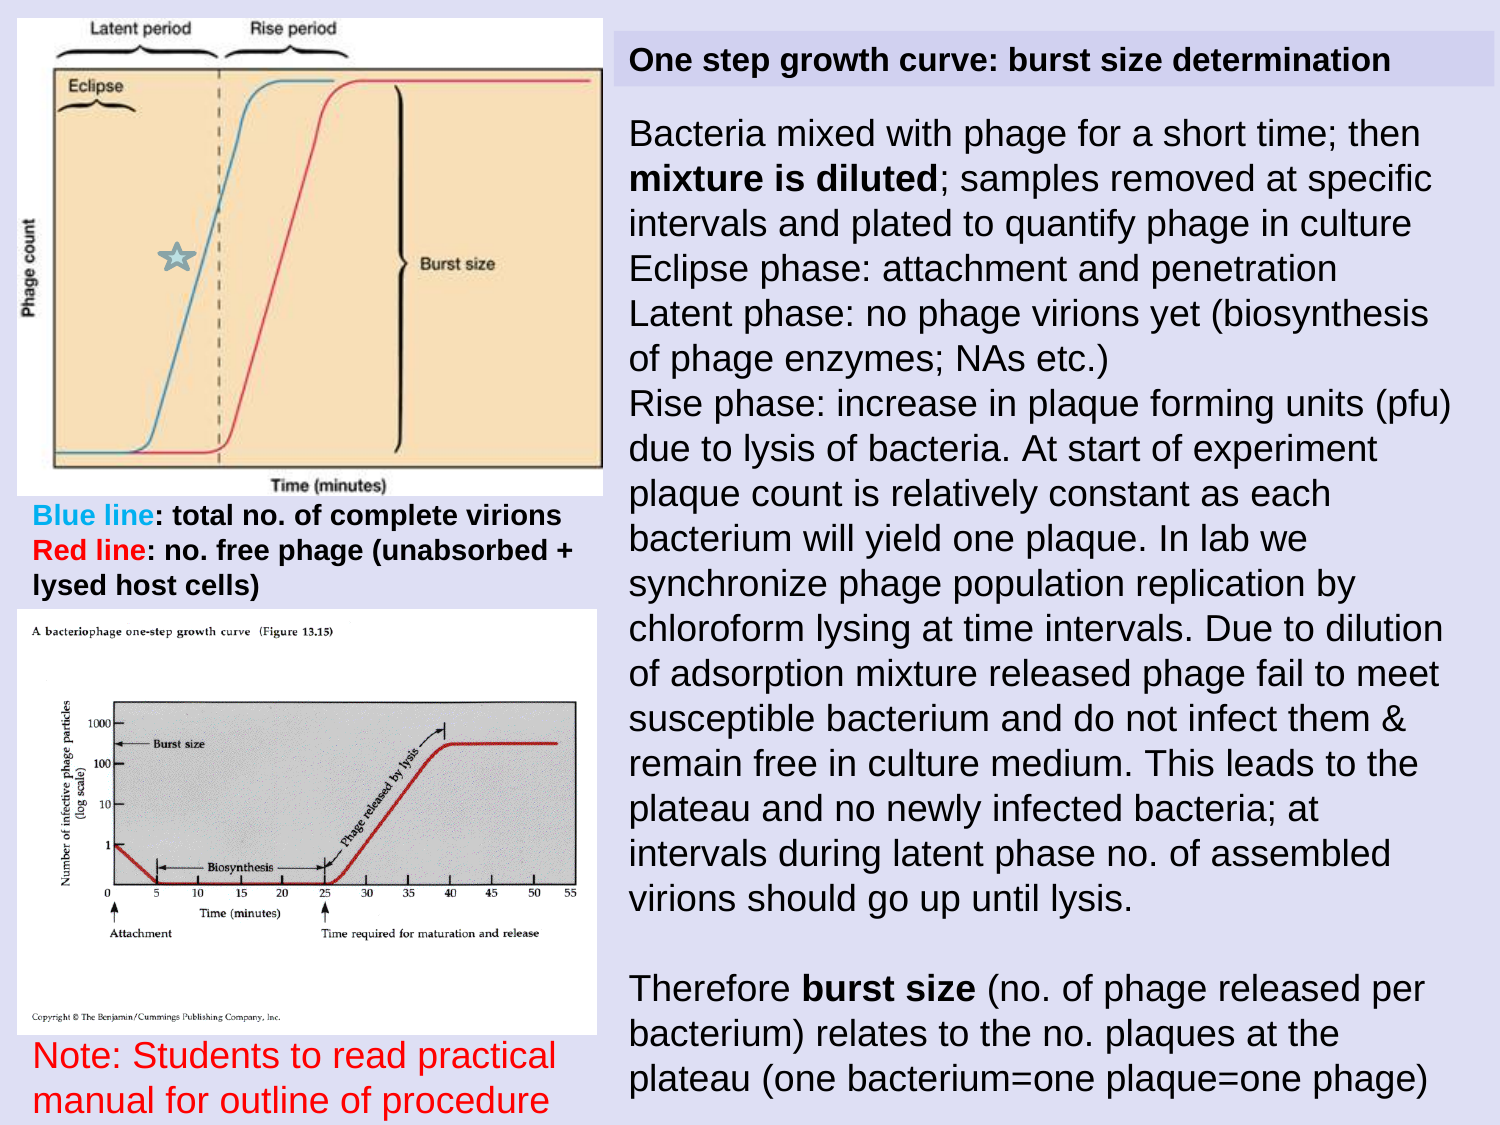

One step growth curve: burst size determination
Bacteria mixed with phage for a short time; then mixture is diluted; samples removed at specific intervals and plated to quantify phage in culture
Eclipse phase: attachment and penetration
Latent phase: no phage virions yet (biosynthesis of phage enzymes; NAs etc.)
Rise phase: increase in plaque forming units (pfu) due to lysis of bacteria. At start of experiment plaque count is relatively constant as each bacterium will yield one plaque. In lab we synchronize phage population replication by chloroform lysing at time intervals. Due to dilution of adsorption mixture released phage fail to meet susceptible bacterium and do not infect them & remain free in culture medium. This leads to the plateau and no newly infected bacteria; at intervals during latent phase no. of assembled virions should go up until lysis.
Therefore burst size (no. of phage released per bacterium) relates to the no. plaques at the plateau (one bacterium=one plaque=one phage)
Blue line: total no. of complete virions
Red line: no. free phage (unabsorbed + lysed host cells)
Note: Students to read practical manual for outline of procedure